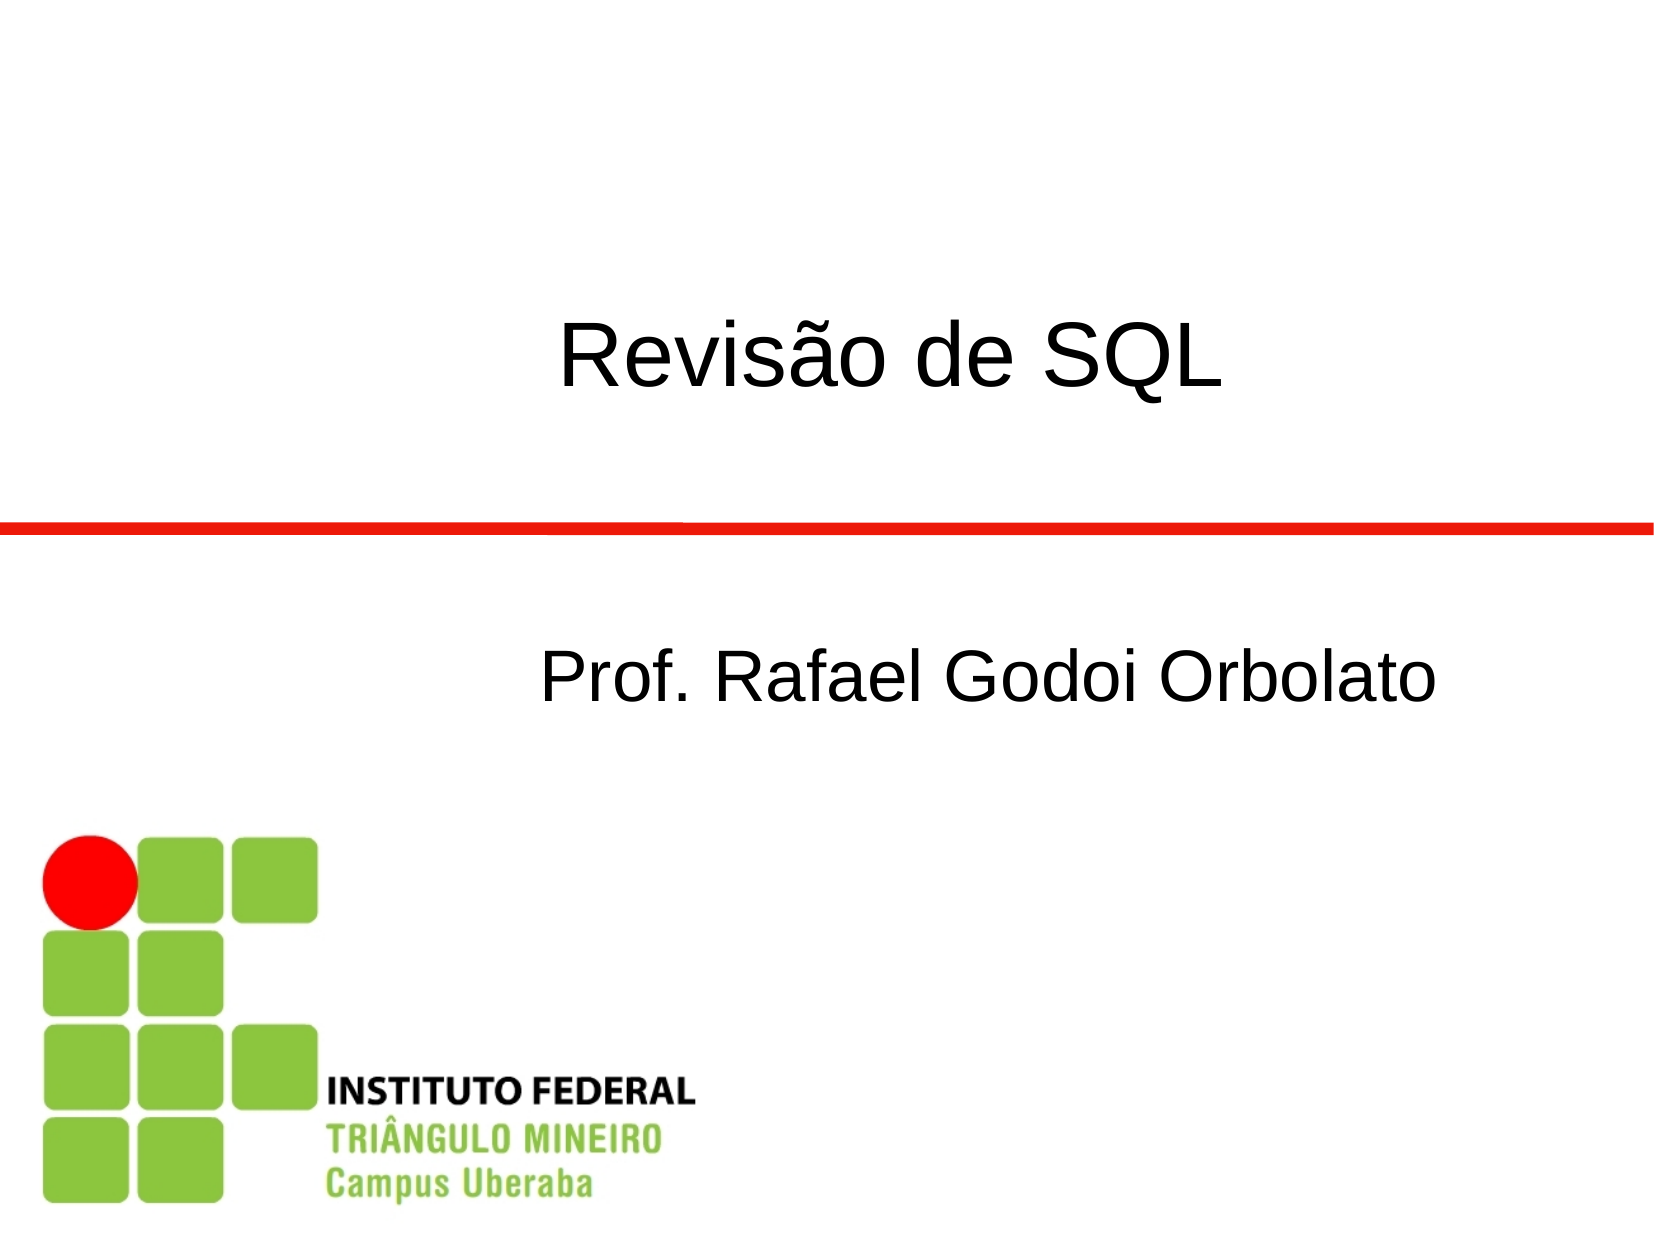

Revisão de SQL
Prof. Rafael Godoi Orbolato